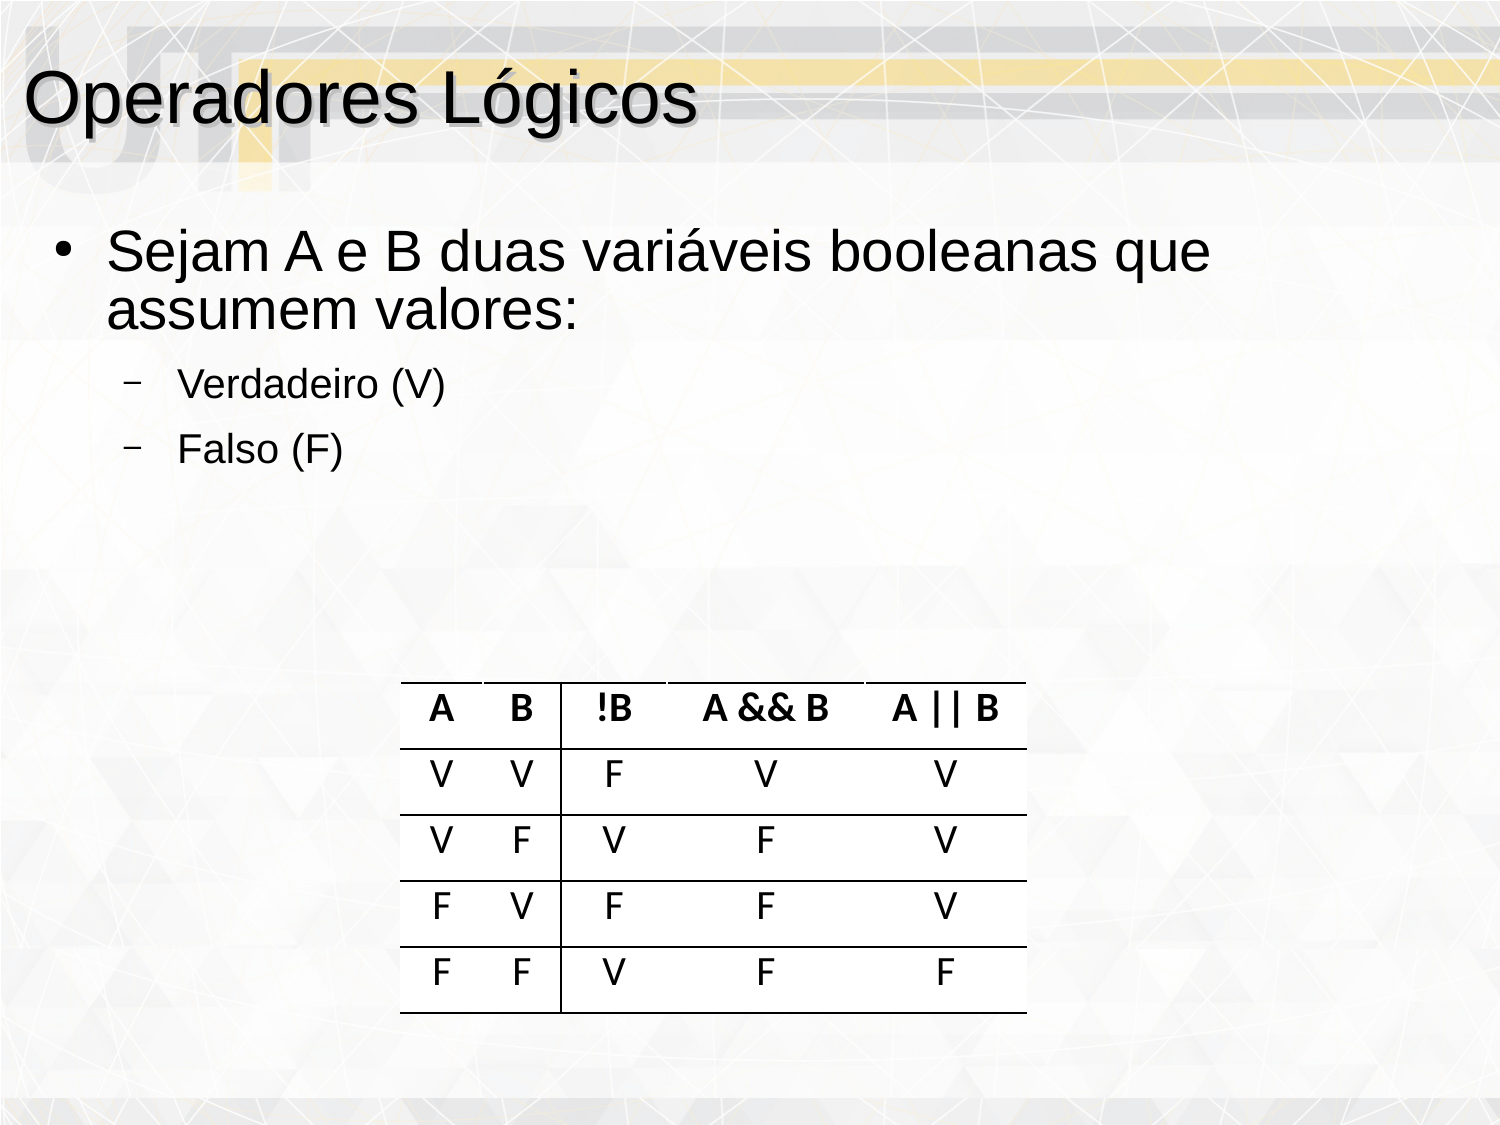

# Operadores Lógicos
Sejam A e B duas variáveis booleanas que assumem valores:
Verdadeiro (V)
Falso (F)
| A | B | !B | A && B | A || B |
| --- | --- | --- | --- | --- |
| V | V | F | V | V |
| V | F | V | F | V |
| F | V | F | F | V |
| F | F | V | F | F |